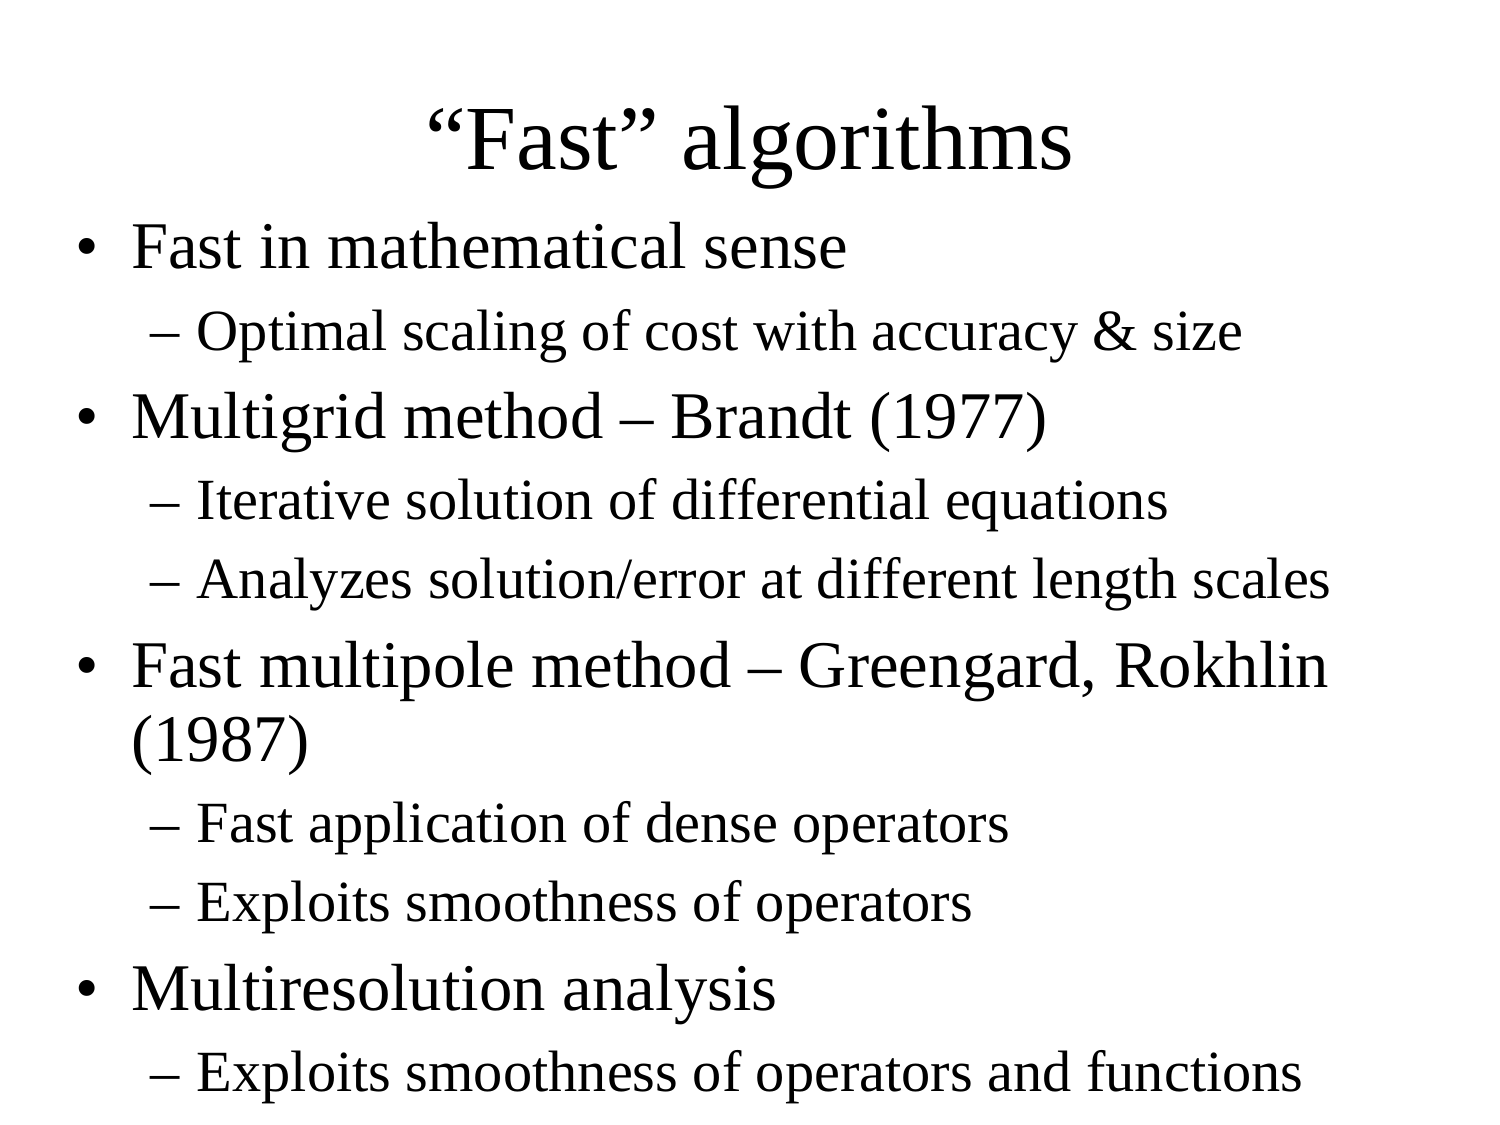

# “Fast” algorithms
Fast in mathematical sense
Optimal scaling of cost with accuracy & size
Multigrid method – Brandt (1977)
Iterative solution of differential equations
Analyzes solution/error at different length scales
Fast multipole method – Greengard, Rokhlin (1987)
Fast application of dense operators
Exploits smoothness of operators
Multiresolution analysis
Exploits smoothness of operators and functions